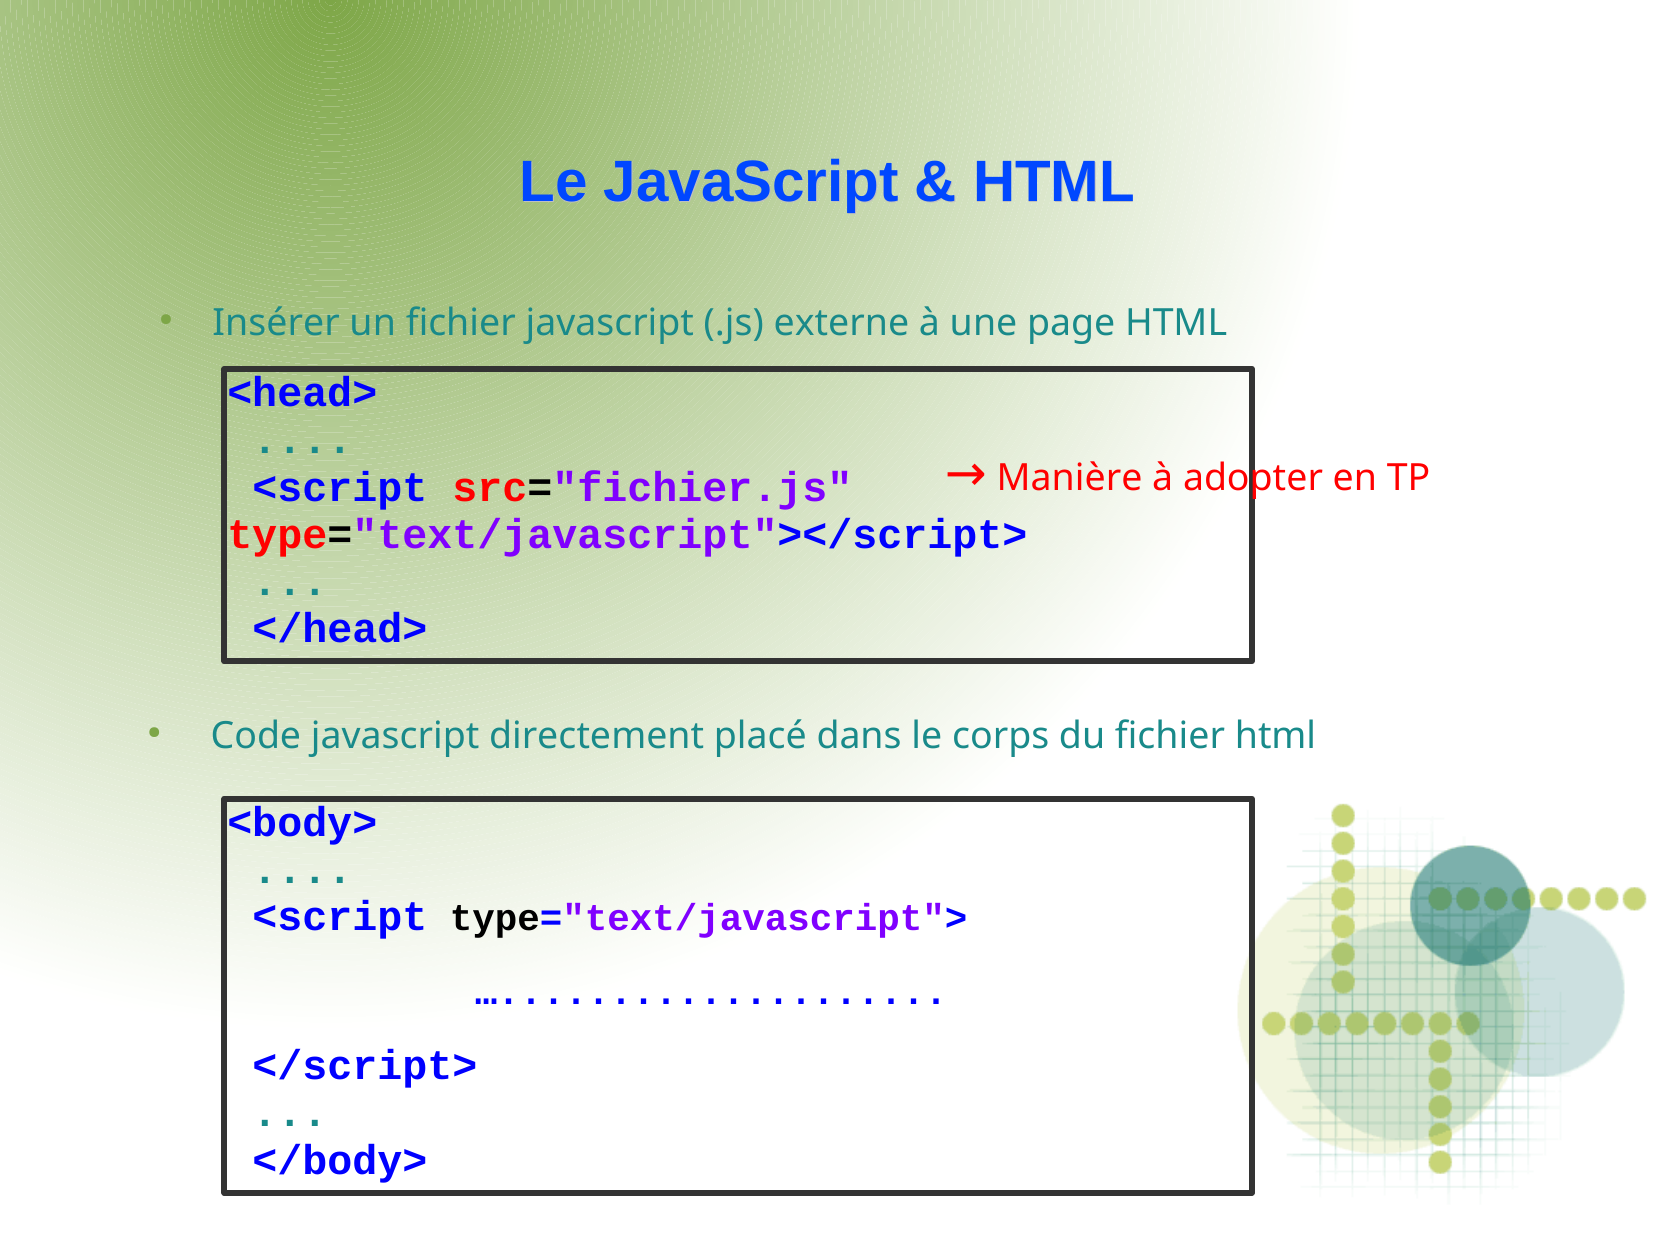

# Le JavaScript & HTML
Insérer un fichier javascript (.js) externe à une page HTML
<head>
 ....
 <script src="fichier.js" type="text/javascript"></script>
 ...
 </head>
→ Manière à adopter en TP
 Code javascript directement placé dans le corps du fichier html
<body>
 ....
 <script type="text/javascript">
 …....................
 </script>
 ...
 </body>